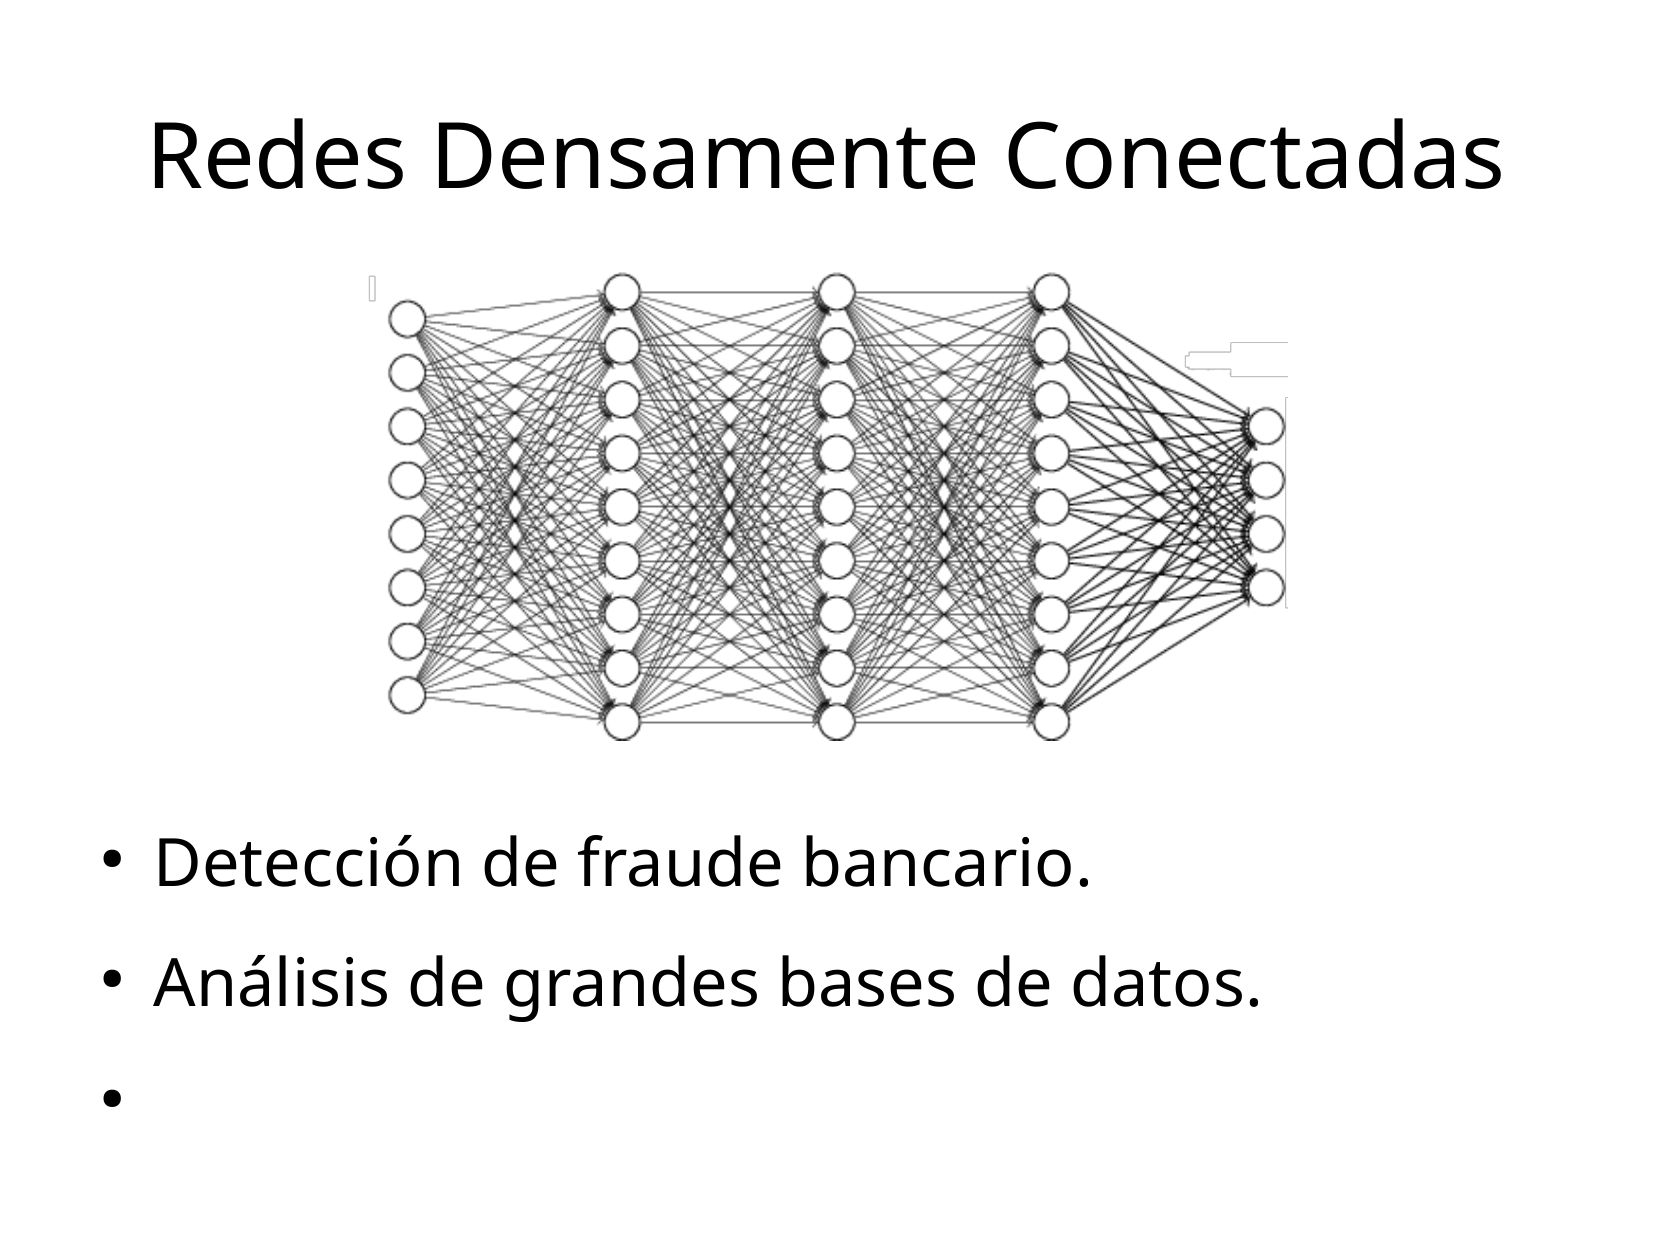

# Redes Densamente Conectadas
Detección de fraude bancario.
Análisis de grandes bases de datos.